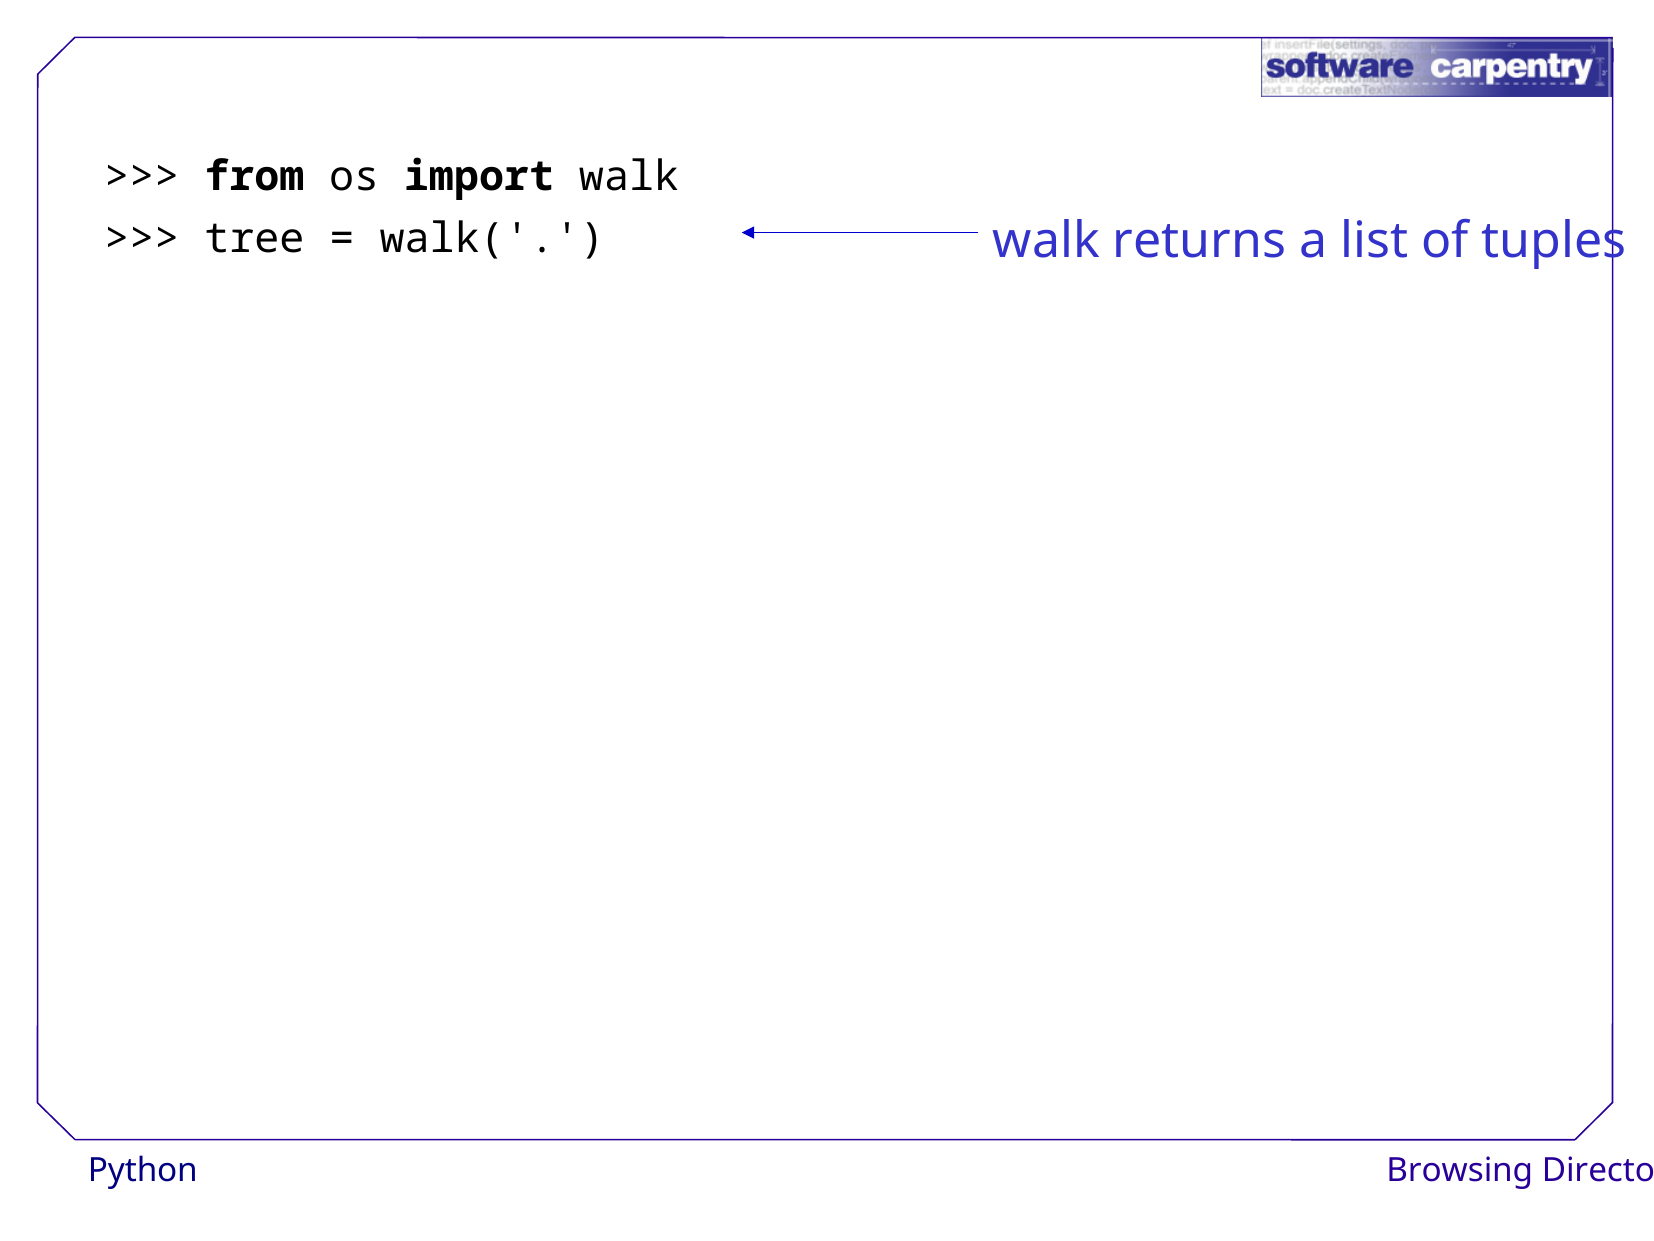

>>> from os import walk
>>> tree = walk('.')
walk returns a list of tuples